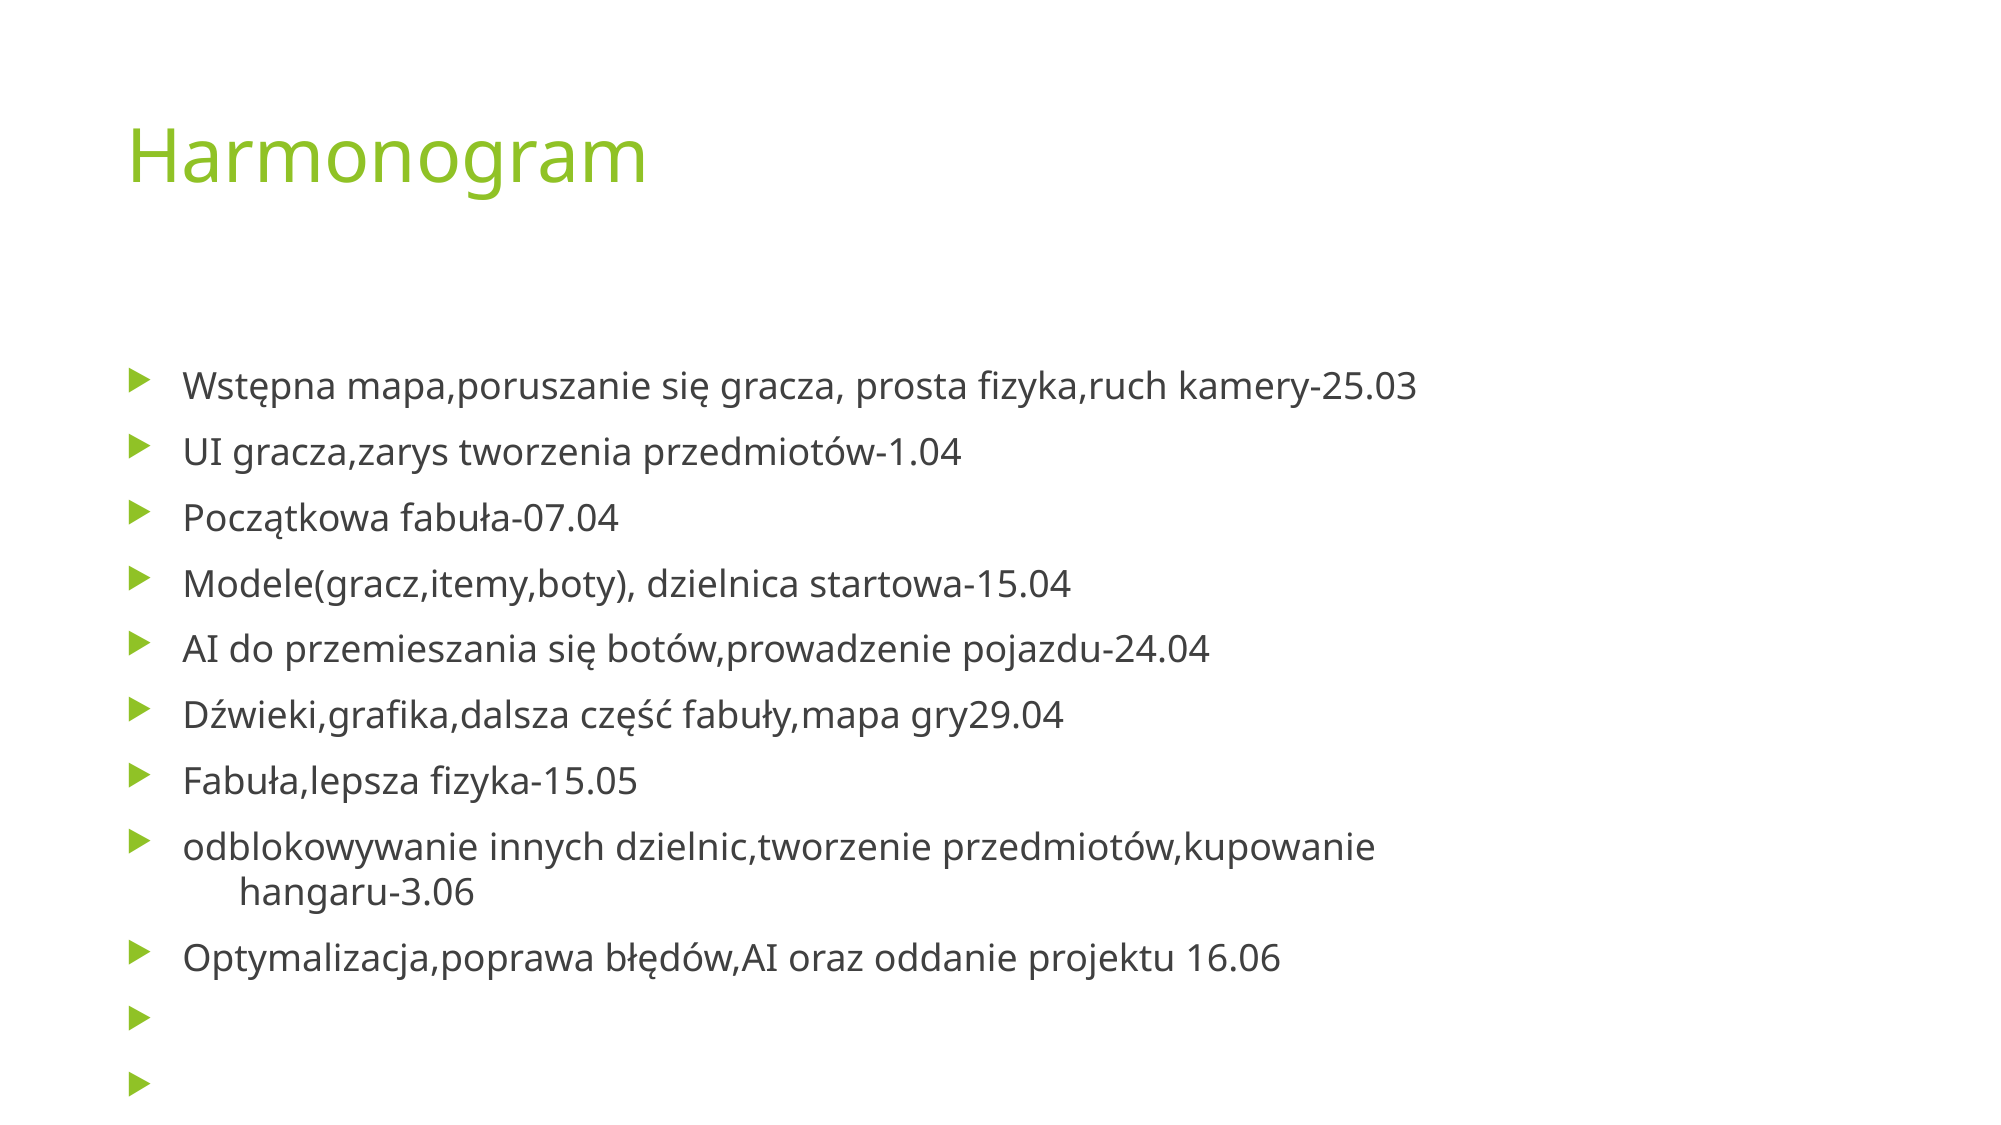

# Harmonogram
Wstępna mapa,poruszanie się gracza, prosta fizyka,ruch kamery-25.03
UI gracza,zarys tworzenia przedmiotów-1.04
Początkowa fabuła-07.04
Modele(gracz,itemy,boty), dzielnica startowa-15.04
AI do przemieszania się botów,prowadzenie pojazdu-24.04
Dźwieki,grafika,dalsza część fabuły,mapa gry29.04
Fabuła,lepsza fizyka-15.05
odblokowywanie innych dzielnic,tworzenie przedmiotów,kupowanie hangaru-3.06
Optymalizacja,poprawa błędów,AI oraz oddanie projektu 16.06